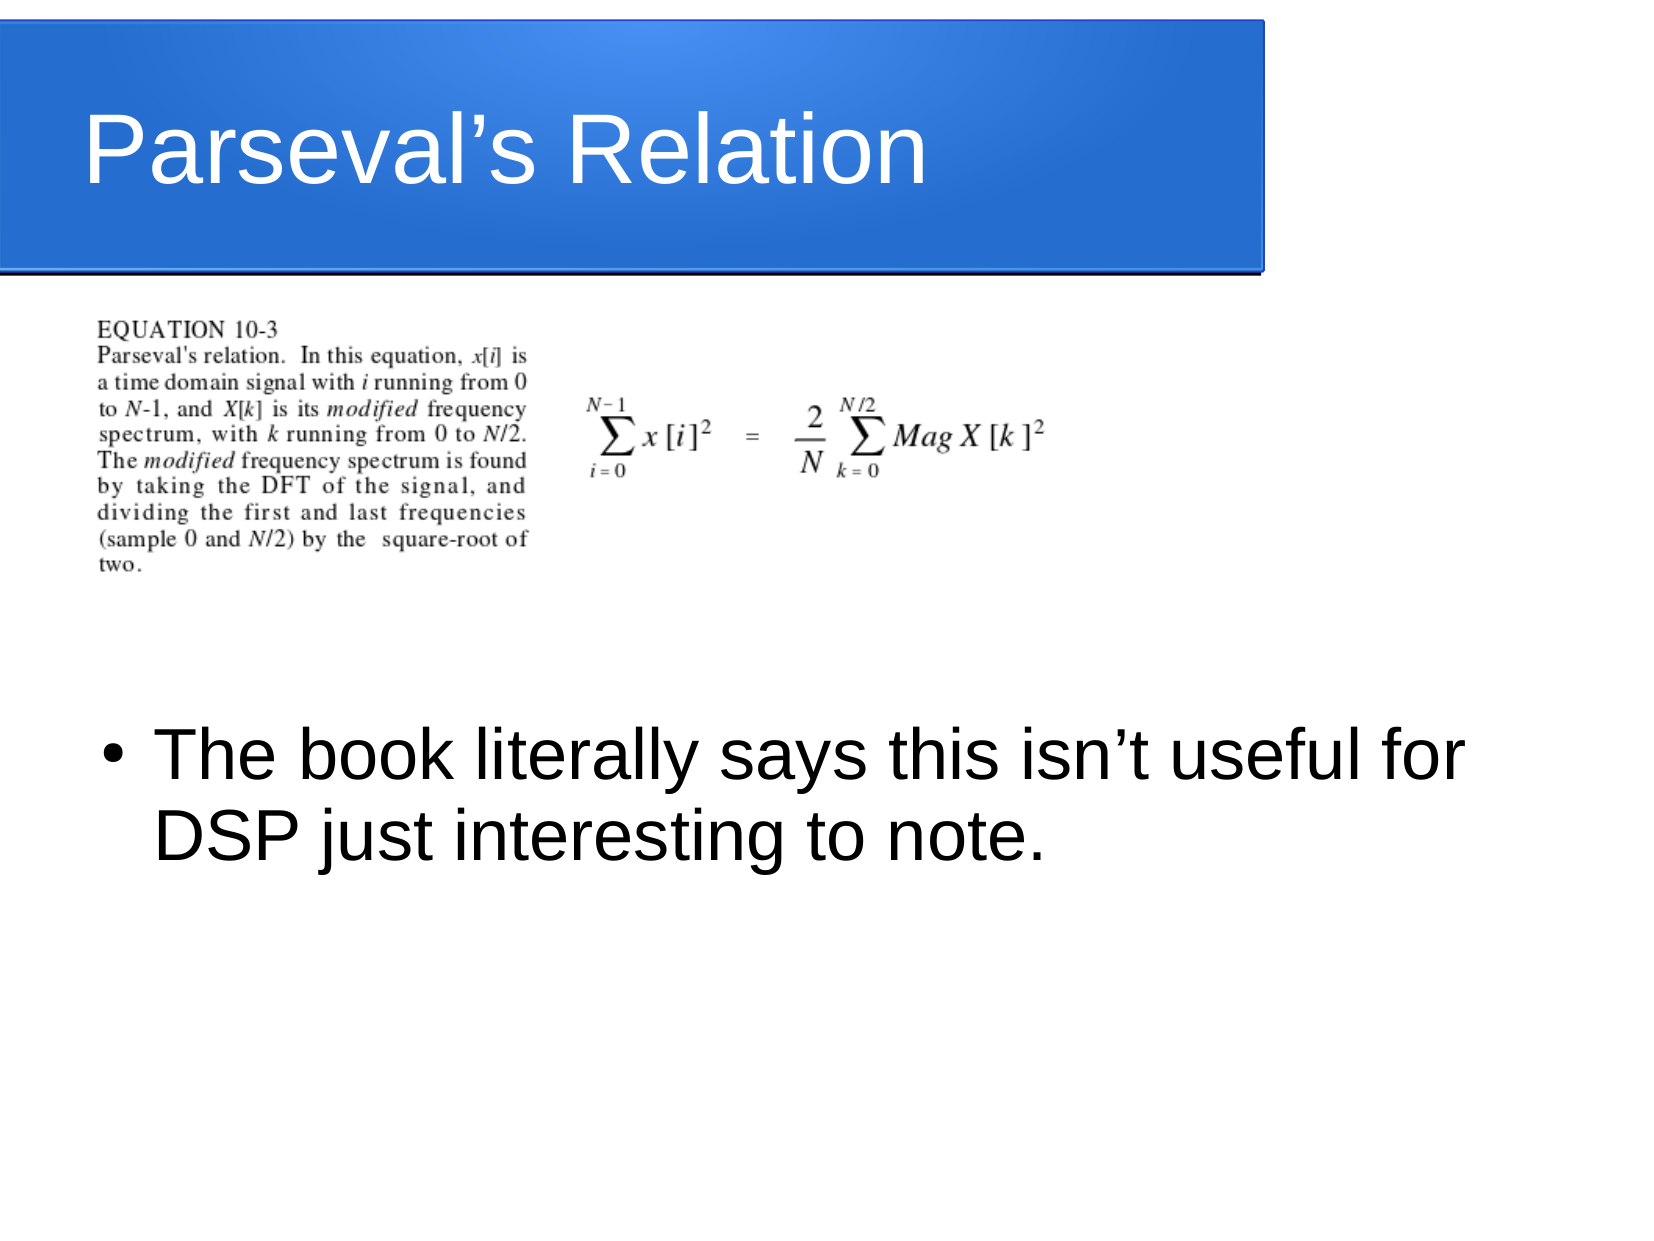

# Parseval’s Relation
The book literally says this isn’t useful for DSP just interesting to note.